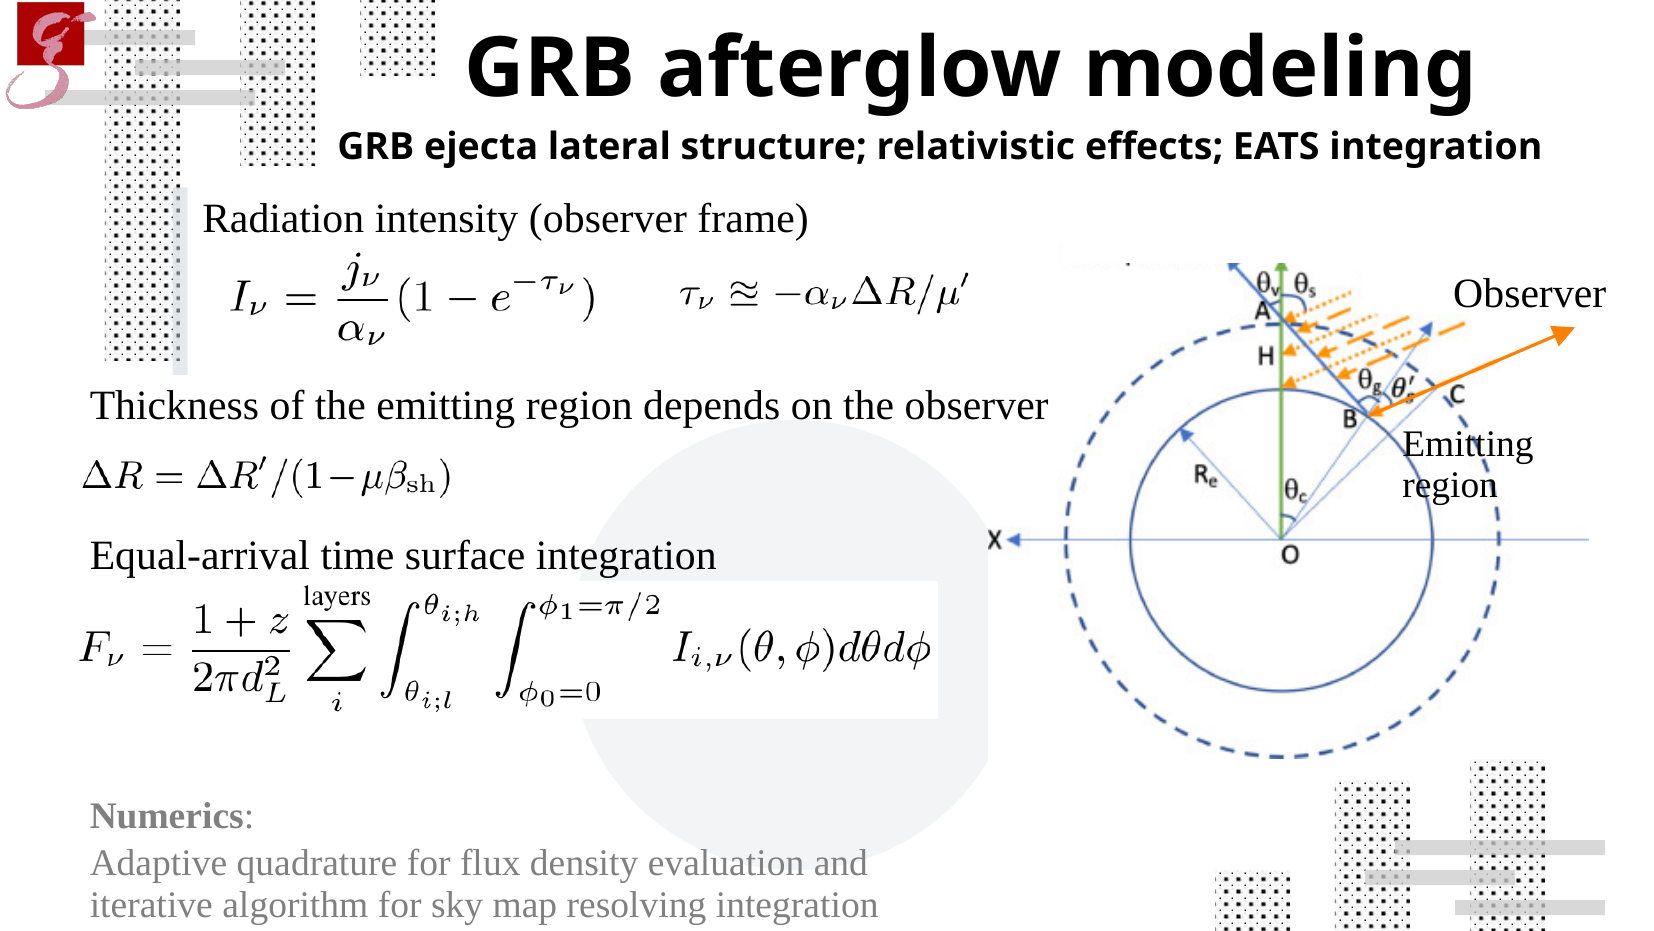

GRB afterglow modeling
GRB ejecta lateral structure; relativistic effects; EATS integration
Radiation intensity (observer frame)
Observer
Thickness of the emitting region depends on the observer
Emitting
region
Equal-arrival time surface integration
Numerics:
Adaptive quadrature for flux density evaluation and iterative algorithm for sky map resolving integration